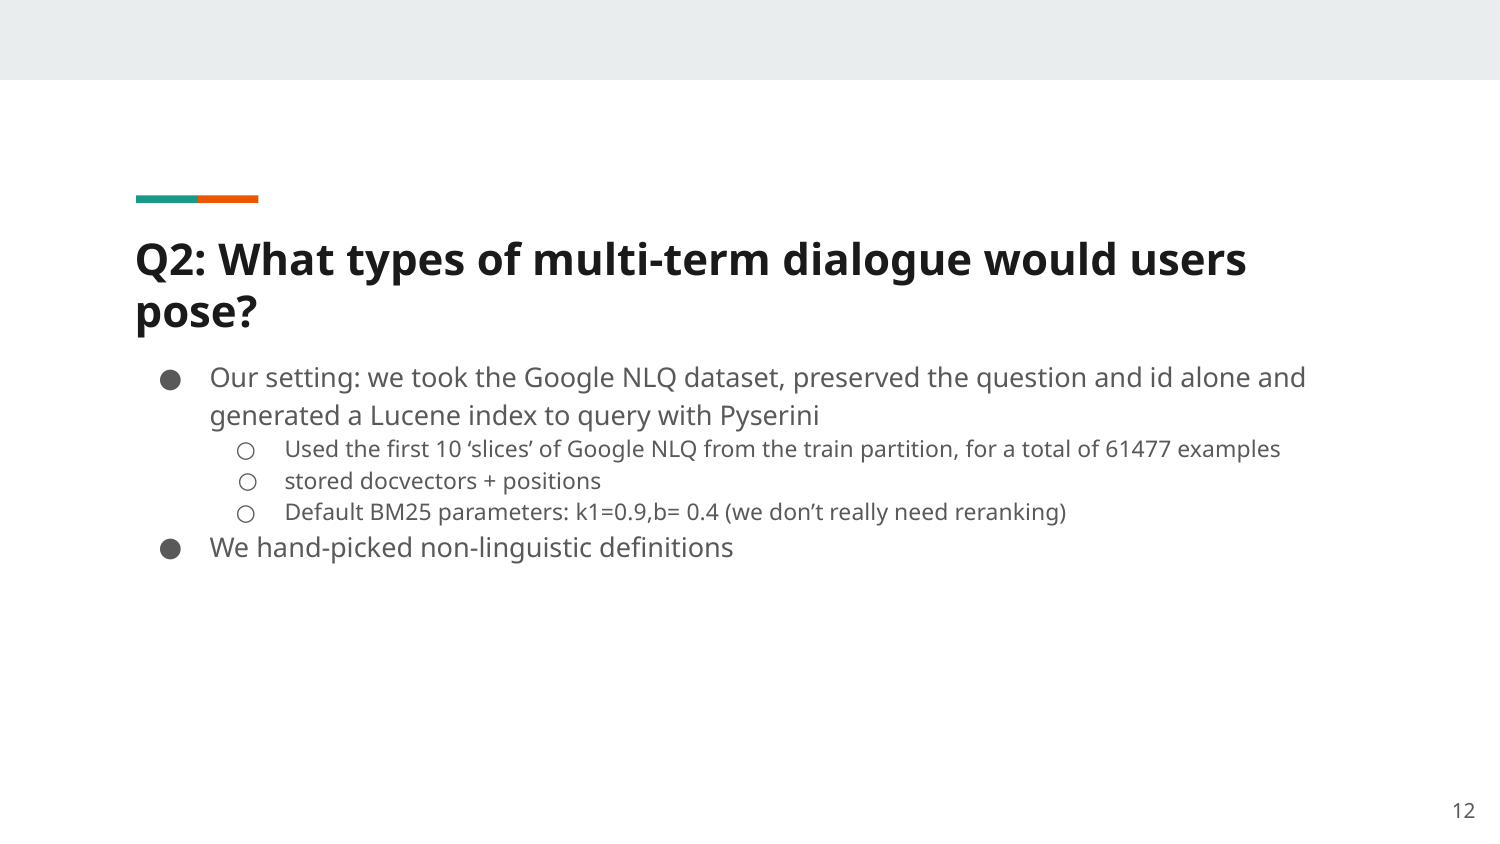

# Q2: What types of multi-term dialogue would users pose?
Our setting: we took the Google NLQ dataset, preserved the question and id alone and generated a Lucene index to query with Pyserini
Used the first 10 ‘slices’ of Google NLQ from the train partition, for a total of 61477 examples
stored docvectors + positions
Default BM25 parameters: k1=0.9,b= 0.4 (we don’t really need reranking)
We hand-picked non-linguistic definitions